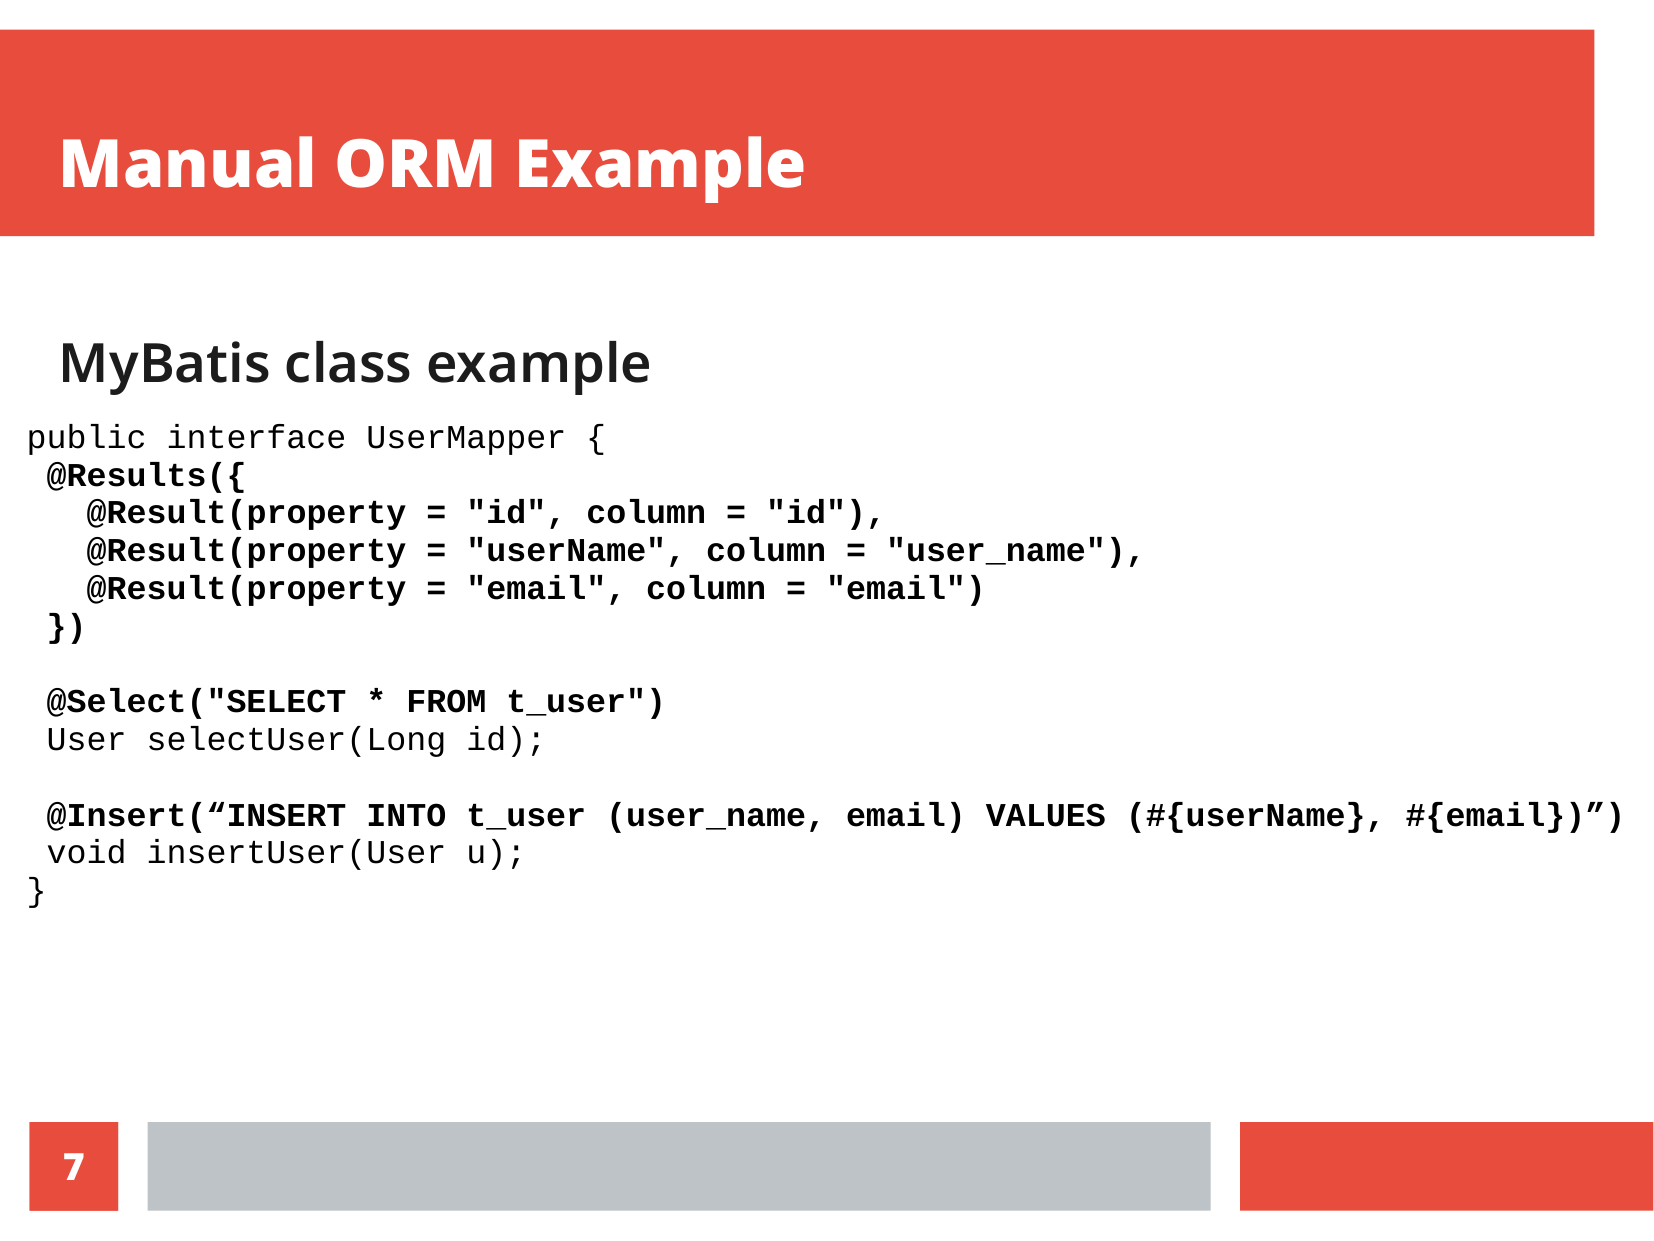

# Manual ORM Example
MyBatis class example
public interface UserMapper {
 @Results({
 @Result(property = "id", column = "id"),
 @Result(property = "userName", column = "user_name"),
 @Result(property = "email", column = "email")
 })
 @Select("SELECT * FROM t_user")
 User selectUser(Long id);
 @Insert(“INSERT INTO t_user (user_name, email) VALUES (#{userName}, #{email})”)
 void insertUser(User u);
}
7